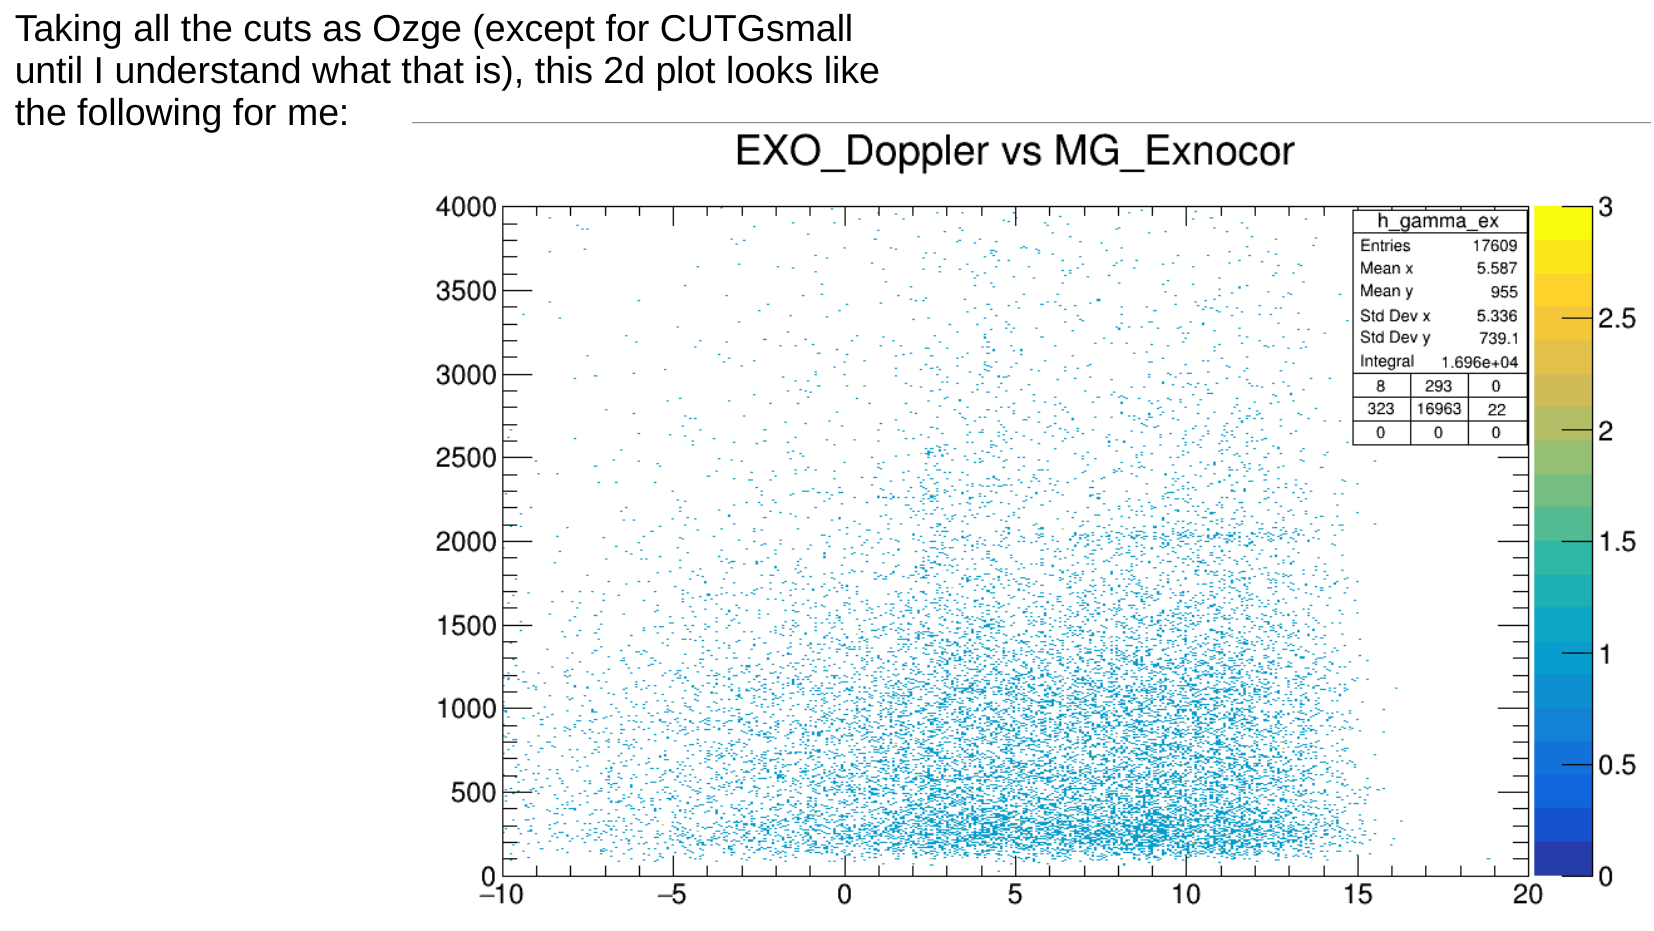

Taking all the cuts as Ozge (except for CUTGsmall until I understand what that is), this 2d plot looks like the following for me: